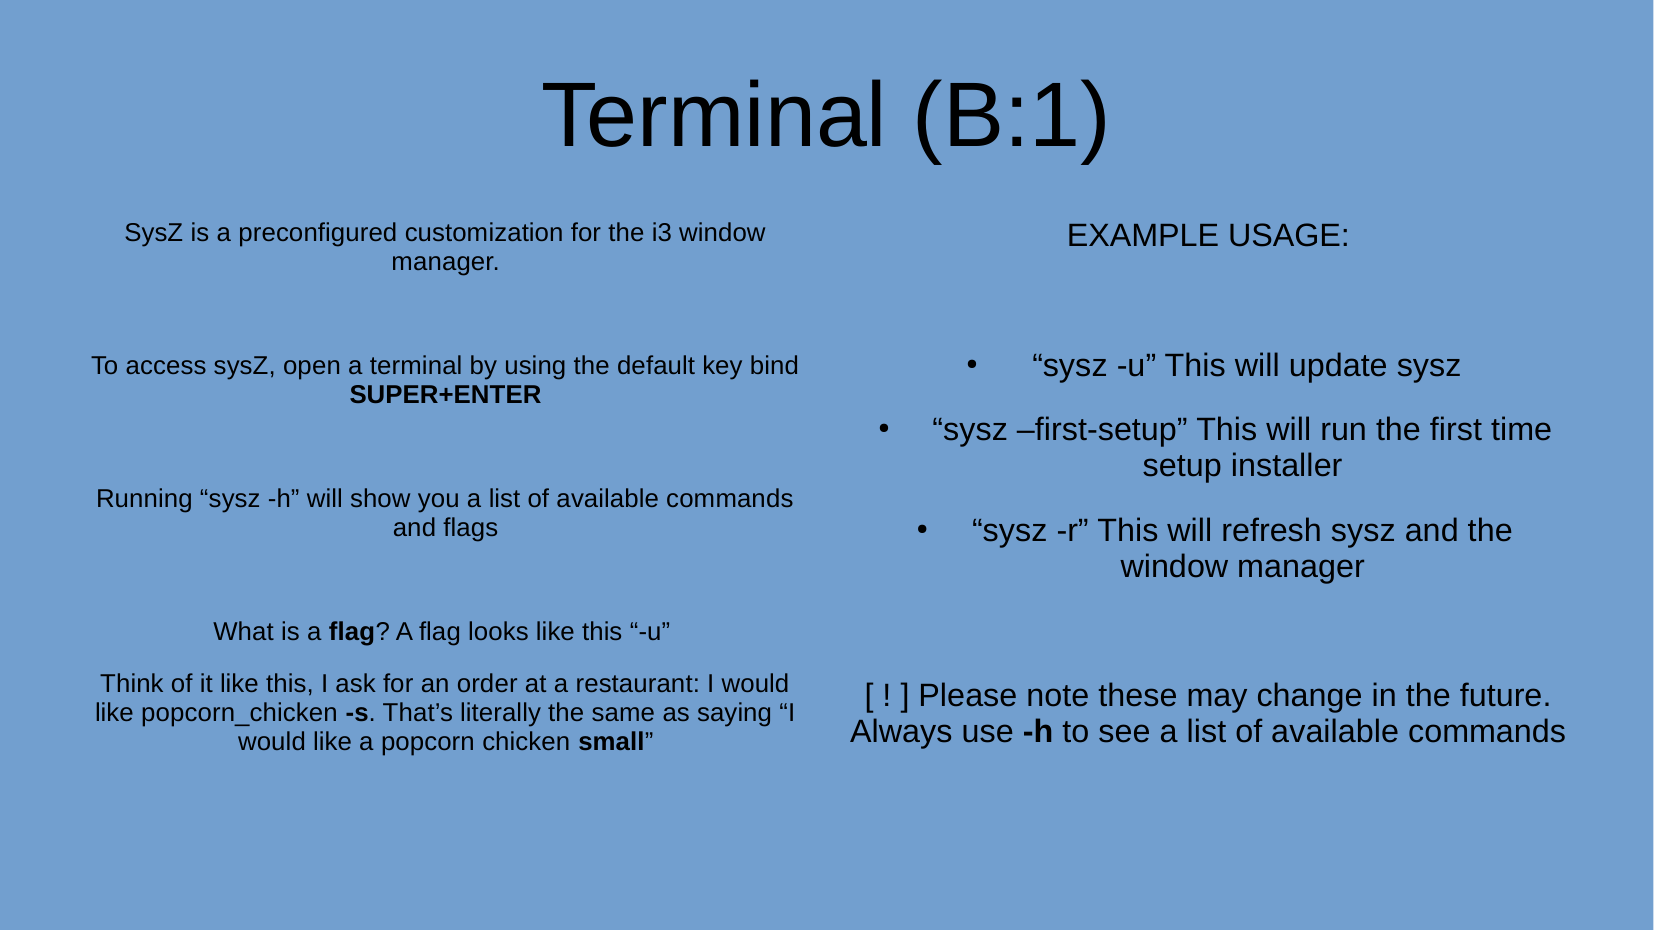

# Terminal (B:1)
SysZ is a preconfigured customization for the i3 window manager.
To access sysZ, open a terminal by using the default key bind SUPER+ENTER
Running “sysz -h” will show you a list of available commands and flags
What is a flag? A flag looks like this “-u”
Think of it like this, I ask for an order at a restaurant: I would like popcorn_chicken -s. That’s literally the same as saying “I would like a popcorn chicken small”
EXAMPLE USAGE:
 “sysz -u” This will update sysz
“sysz –first-setup” This will run the first time setup installer
“sysz -r” This will refresh sysz and the window manager
[ ! ] Please note these may change in the future. Always use -h to see a list of available commands